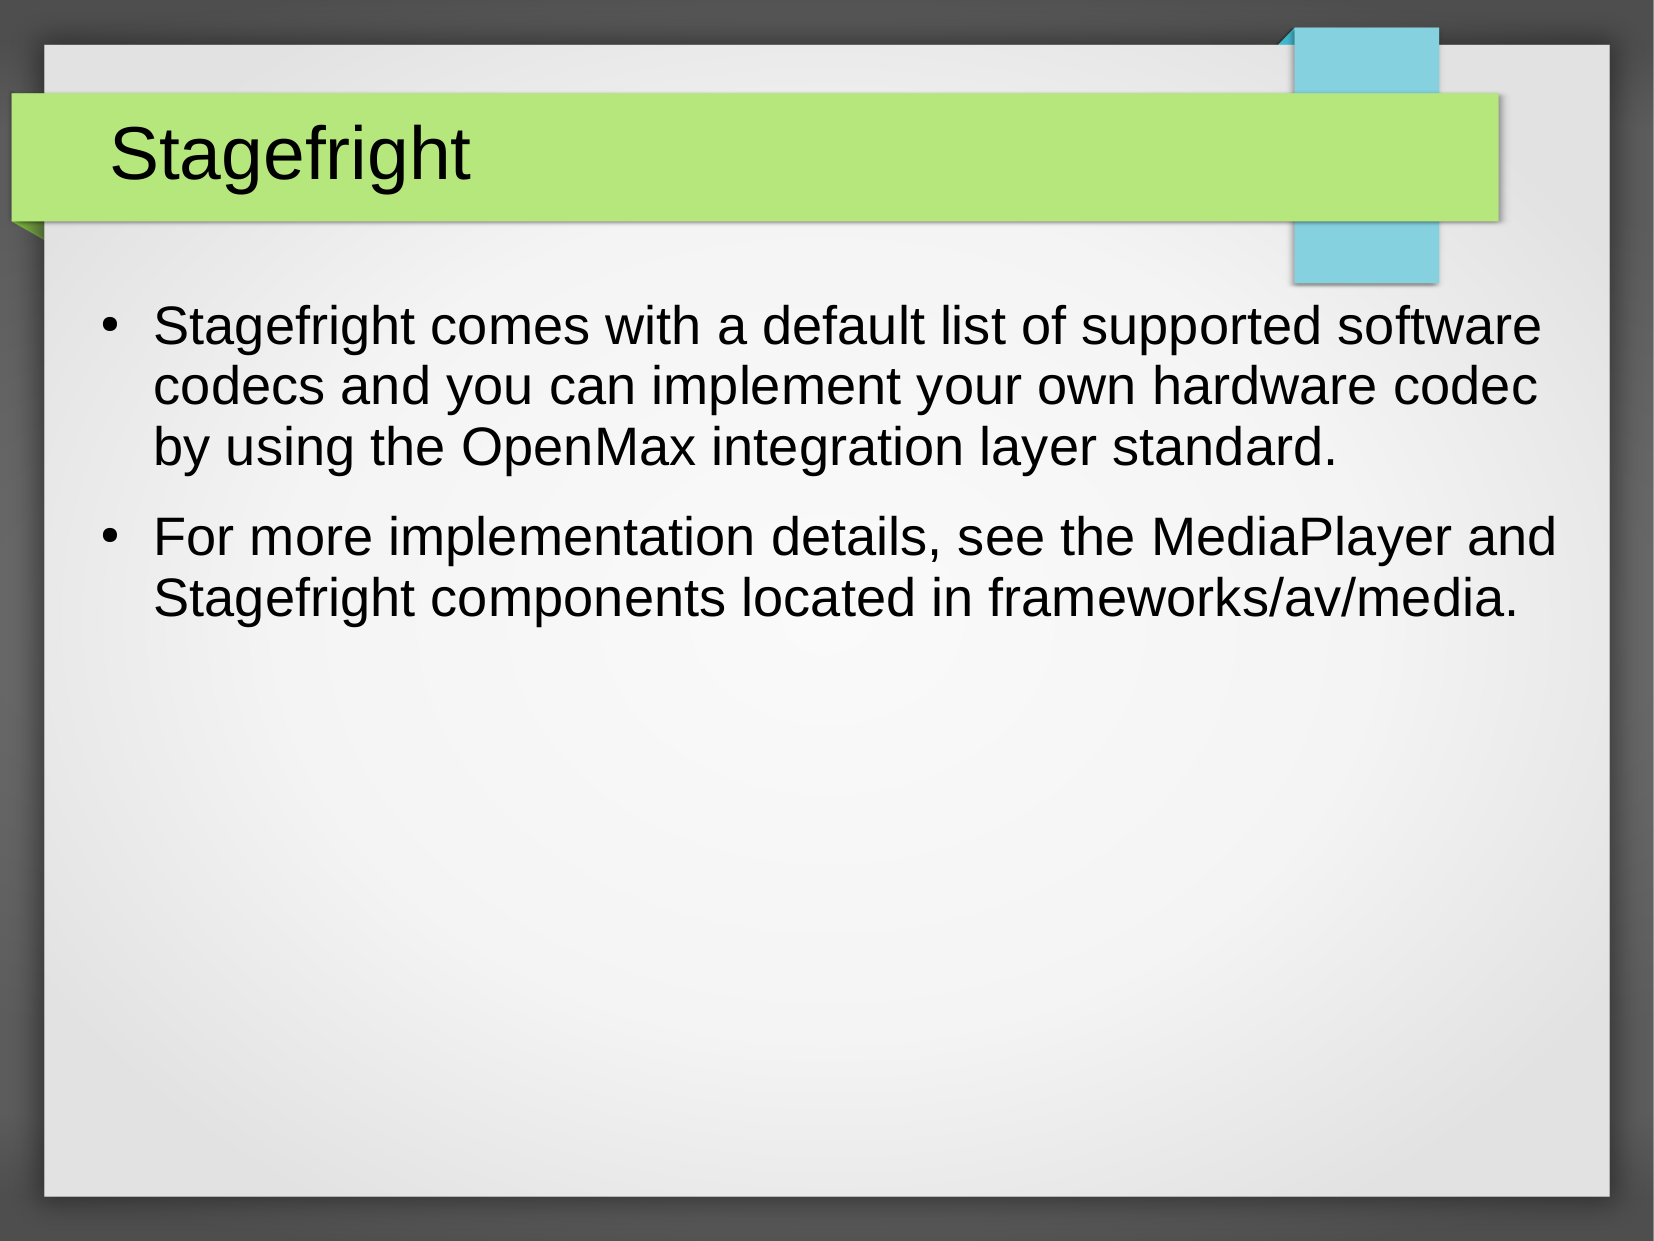

# Stagefright
Stagefright comes with a default list of supported software codecs and you can implement your own hardware codec by using the OpenMax integration layer standard.
For more implementation details, see the MediaPlayer and Stagefright components located in frameworks/av/media.